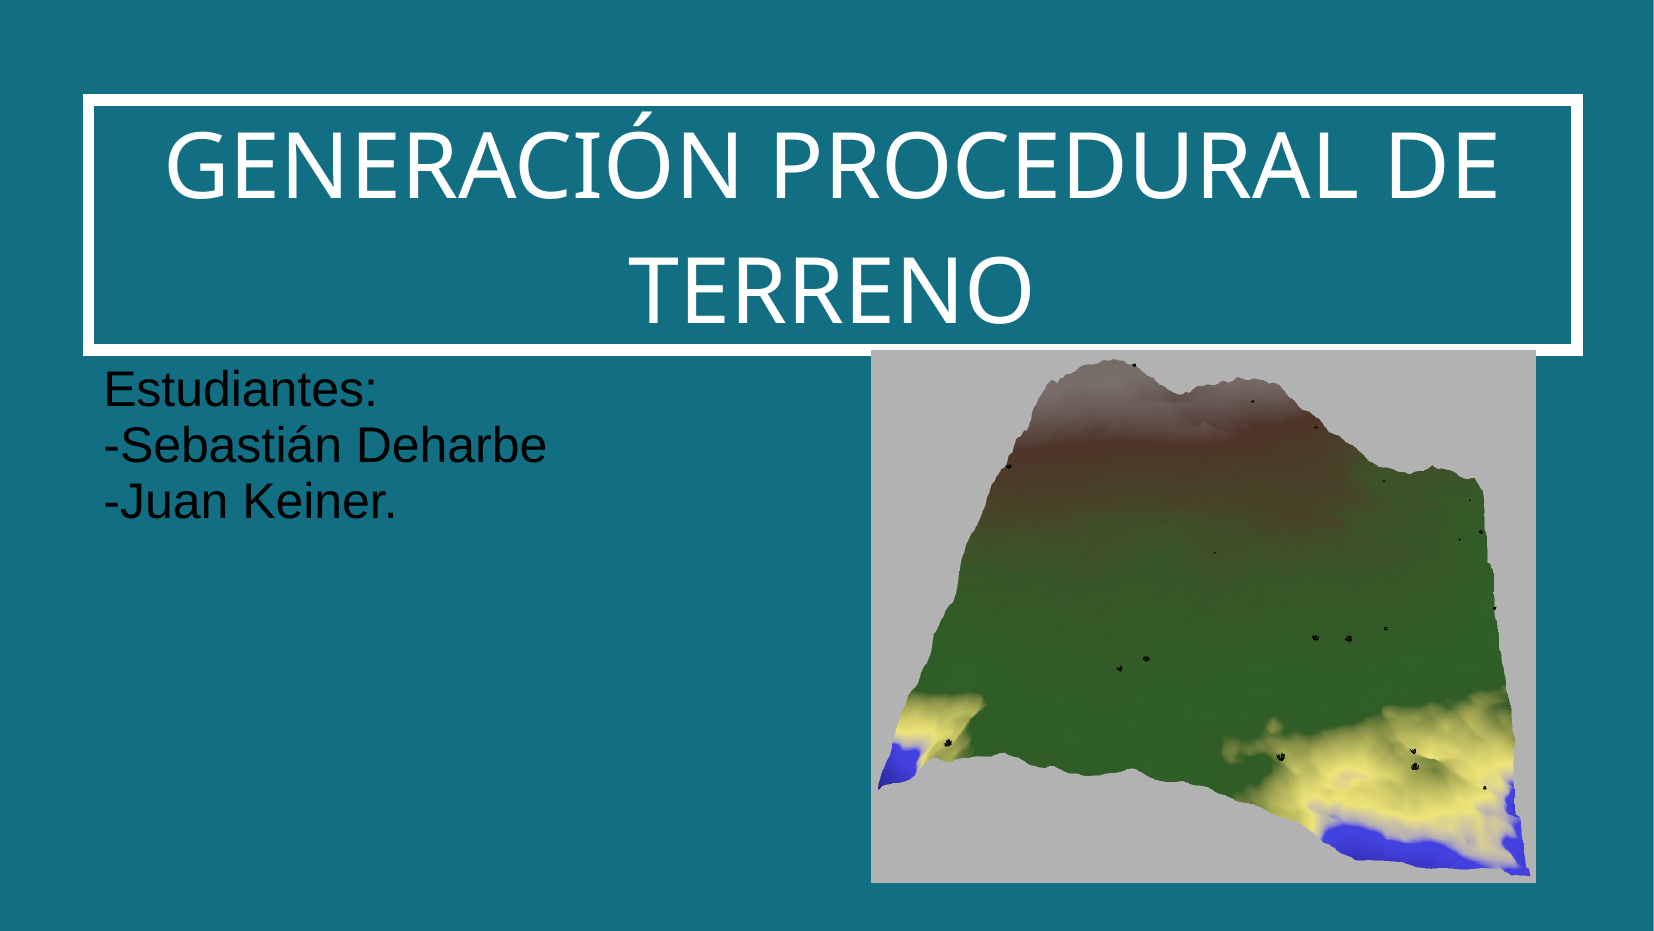

# GENERACIÓN PROCEDURAL DE TERRENO
Estudiantes:
-Sebastián Deharbe
-Juan Keiner.